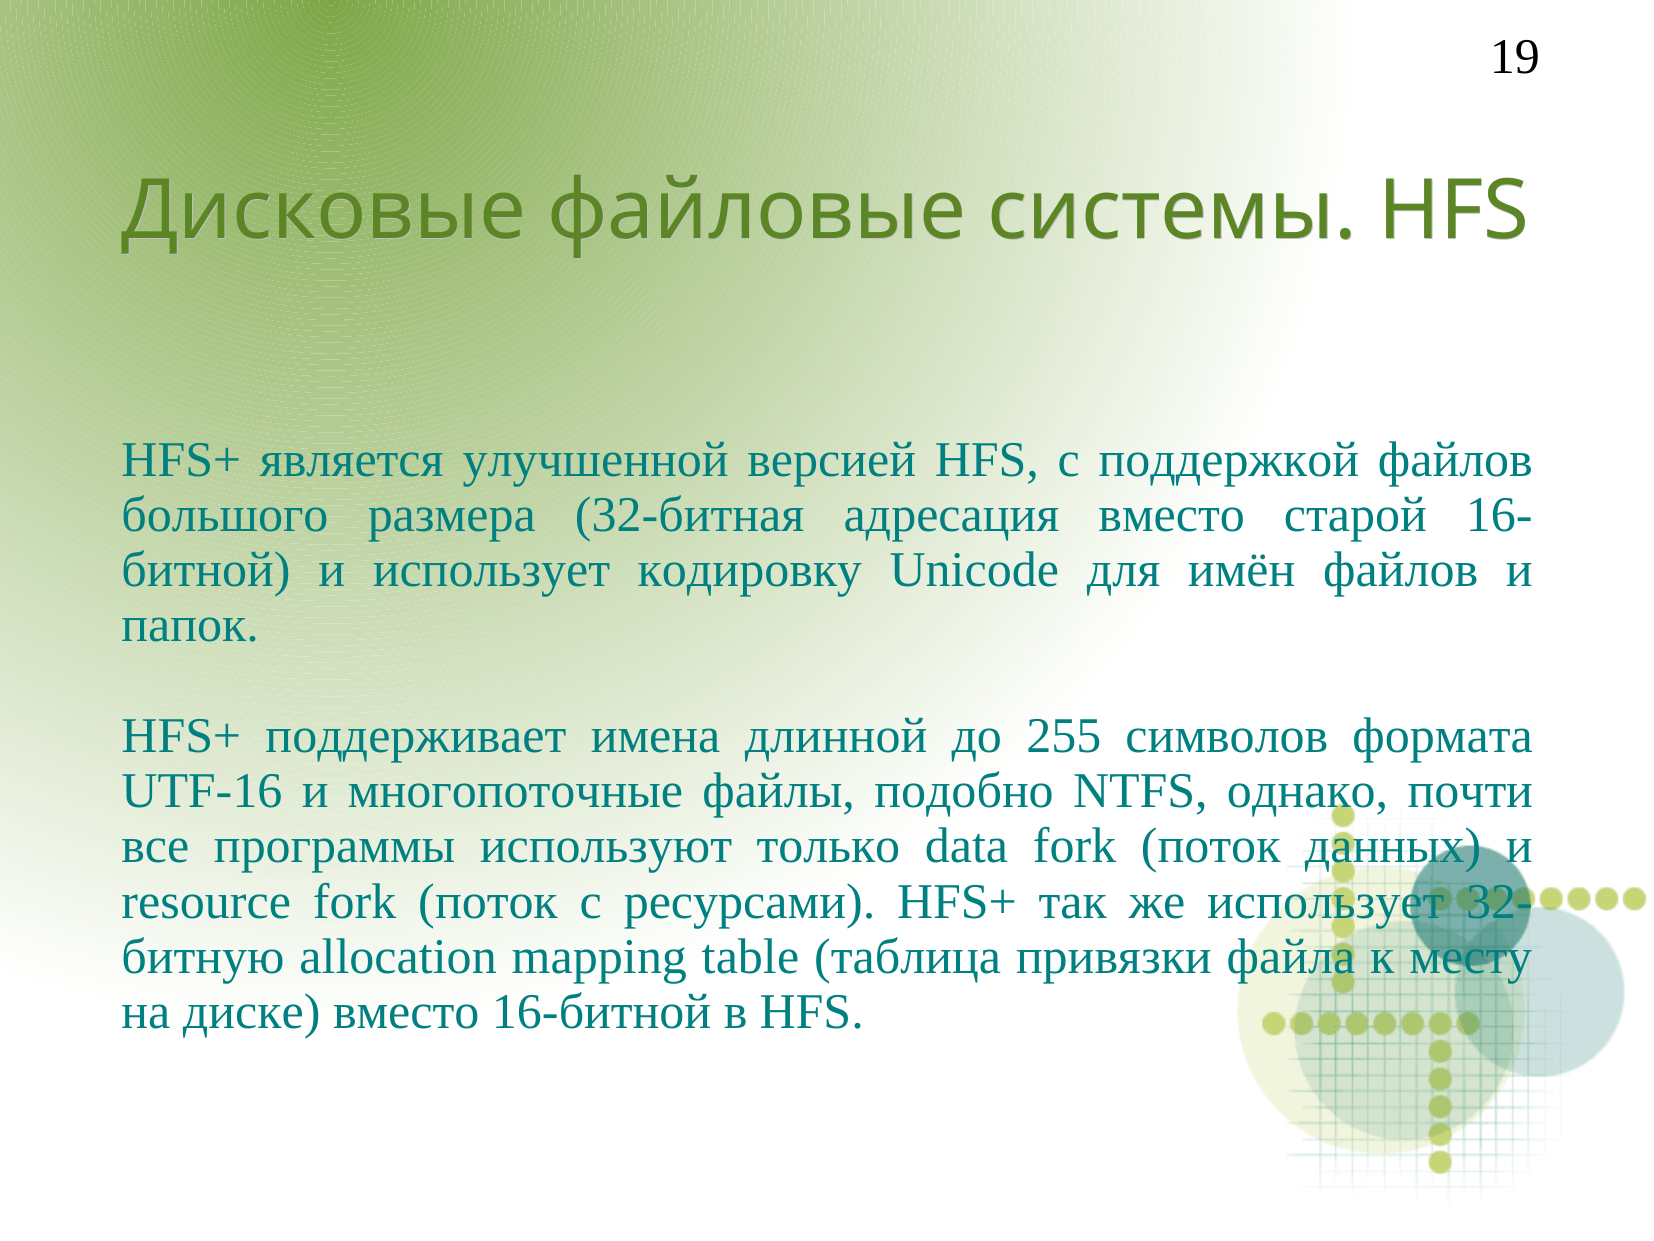

# Дисковые файловые системы. HFS
HFS+ является улучшенной версией HFS, с поддержкой файлов большого размера (32-битная адресация вместо старой 16-битной) и использует кодировку Unicode для имён файлов и папок.
HFS+ поддерживает имена длинной до 255 символов формата UTF-16 и многопоточные файлы, подобно NTFS, однако, почти все программы используют только data fork (поток данных) и resource fork (поток с ресурсами). HFS+ так же использует 32-битную allocation mapping table (таблица привязки файла к месту на диске) вместо 16-битной в HFS.